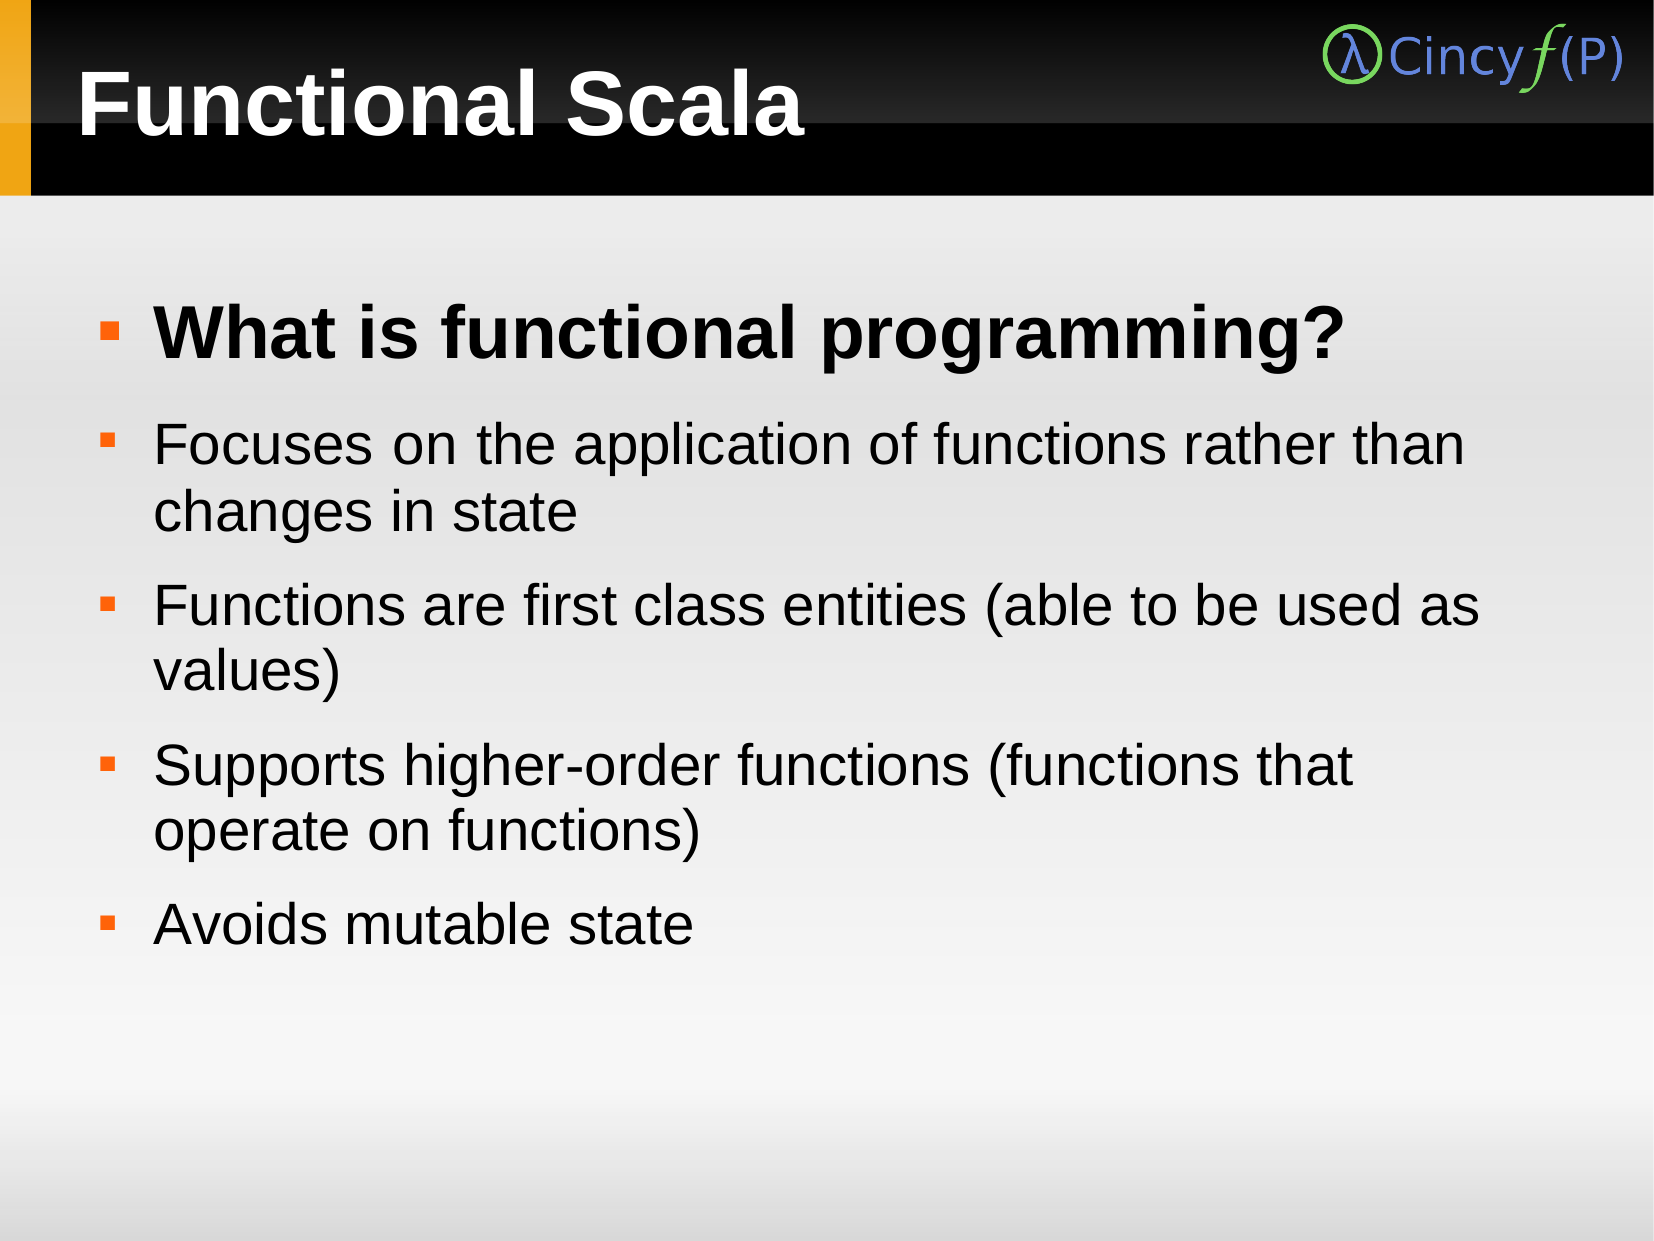

# Functional Scala
What is functional programming?
Focuses on the application of functions rather than changes in state
Functions are first class entities (able to be used as values)
Supports higher-order functions (functions that operate on functions)
Avoids mutable state